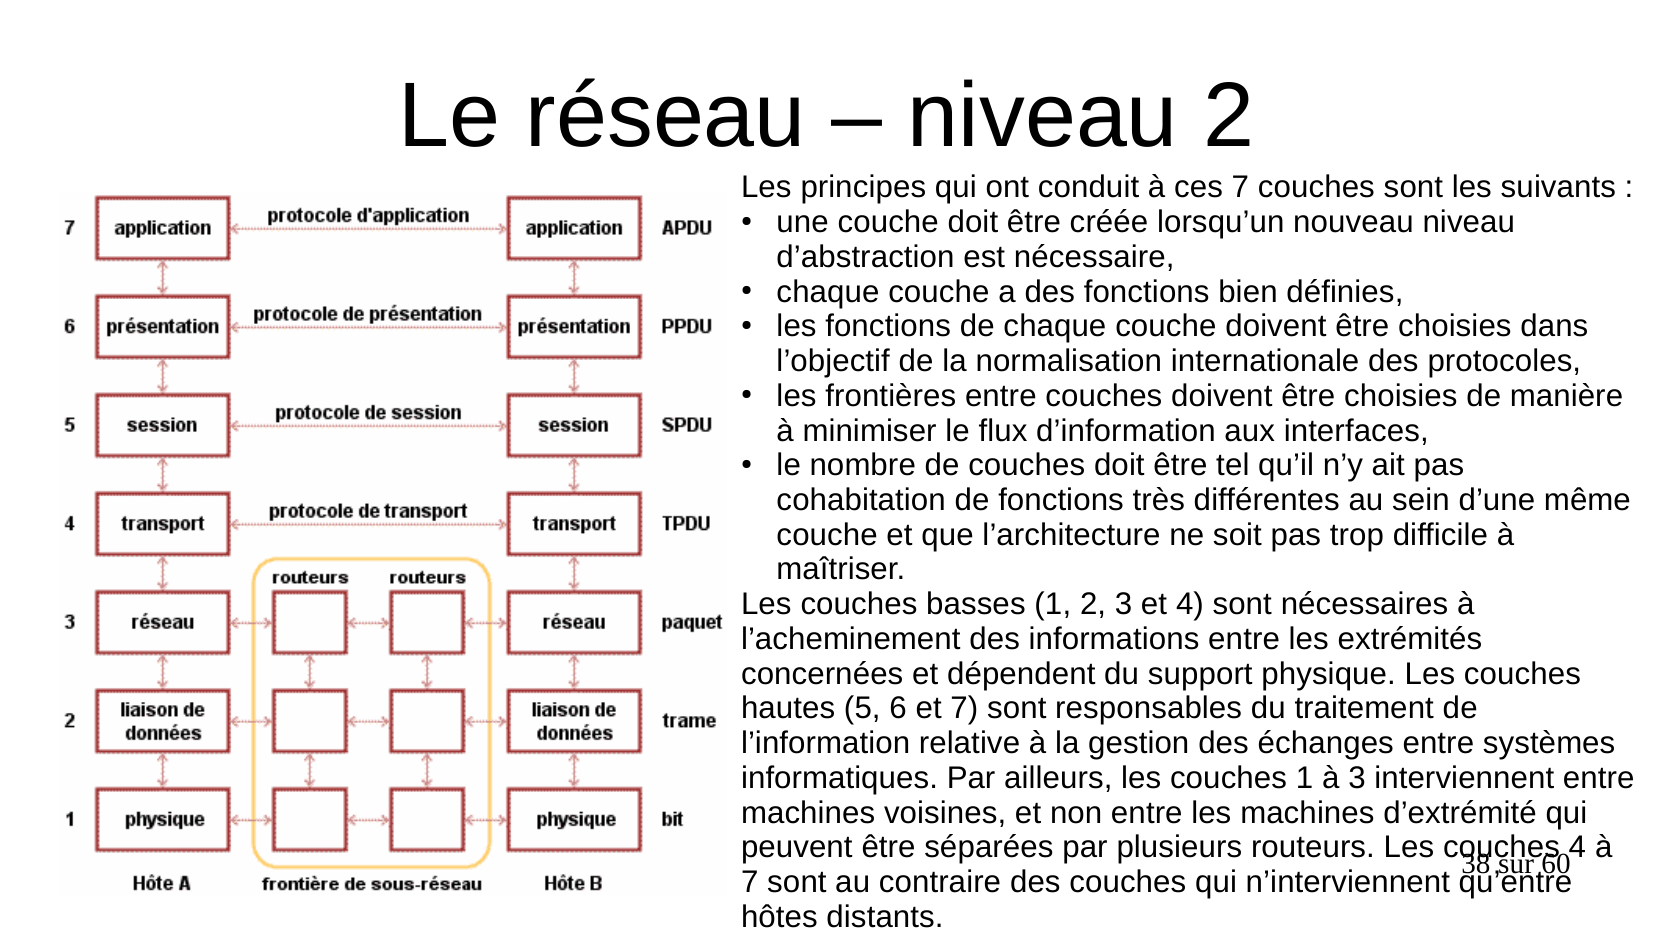

# Le réseau – niveau 2
Les principes qui ont conduit à ces 7 couches sont les suivants :
une couche doit être créée lorsqu’un nouveau niveau d’abstraction est nécessaire,
chaque couche a des fonctions bien définies,
les fonctions de chaque couche doivent être choisies dans l’objectif de la normalisation internationale des protocoles,
les frontières entre couches doivent être choisies de manière à minimiser le flux d’information aux interfaces,
le nombre de couches doit être tel qu’il n’y ait pas cohabitation de fonctions très différentes au sein d’une même couche et que l’architecture ne soit pas trop difficile à maîtriser.
Les couches basses (1, 2, 3 et 4) sont nécessaires à l’acheminement des informations entre les extrémités concernées et dépendent du support physique. Les couches hautes (5, 6 et 7) sont responsables du traitement de l’information relative à la gestion des échanges entre systèmes informatiques. Par ailleurs, les couches 1 à 3 interviennent entre machines voisines, et non entre les machines d’extrémité qui peuvent être séparées par plusieurs routeurs. Les couches 4 à 7 sont au contraire des couches qui n’interviennent qu’entre hôtes distants.
38